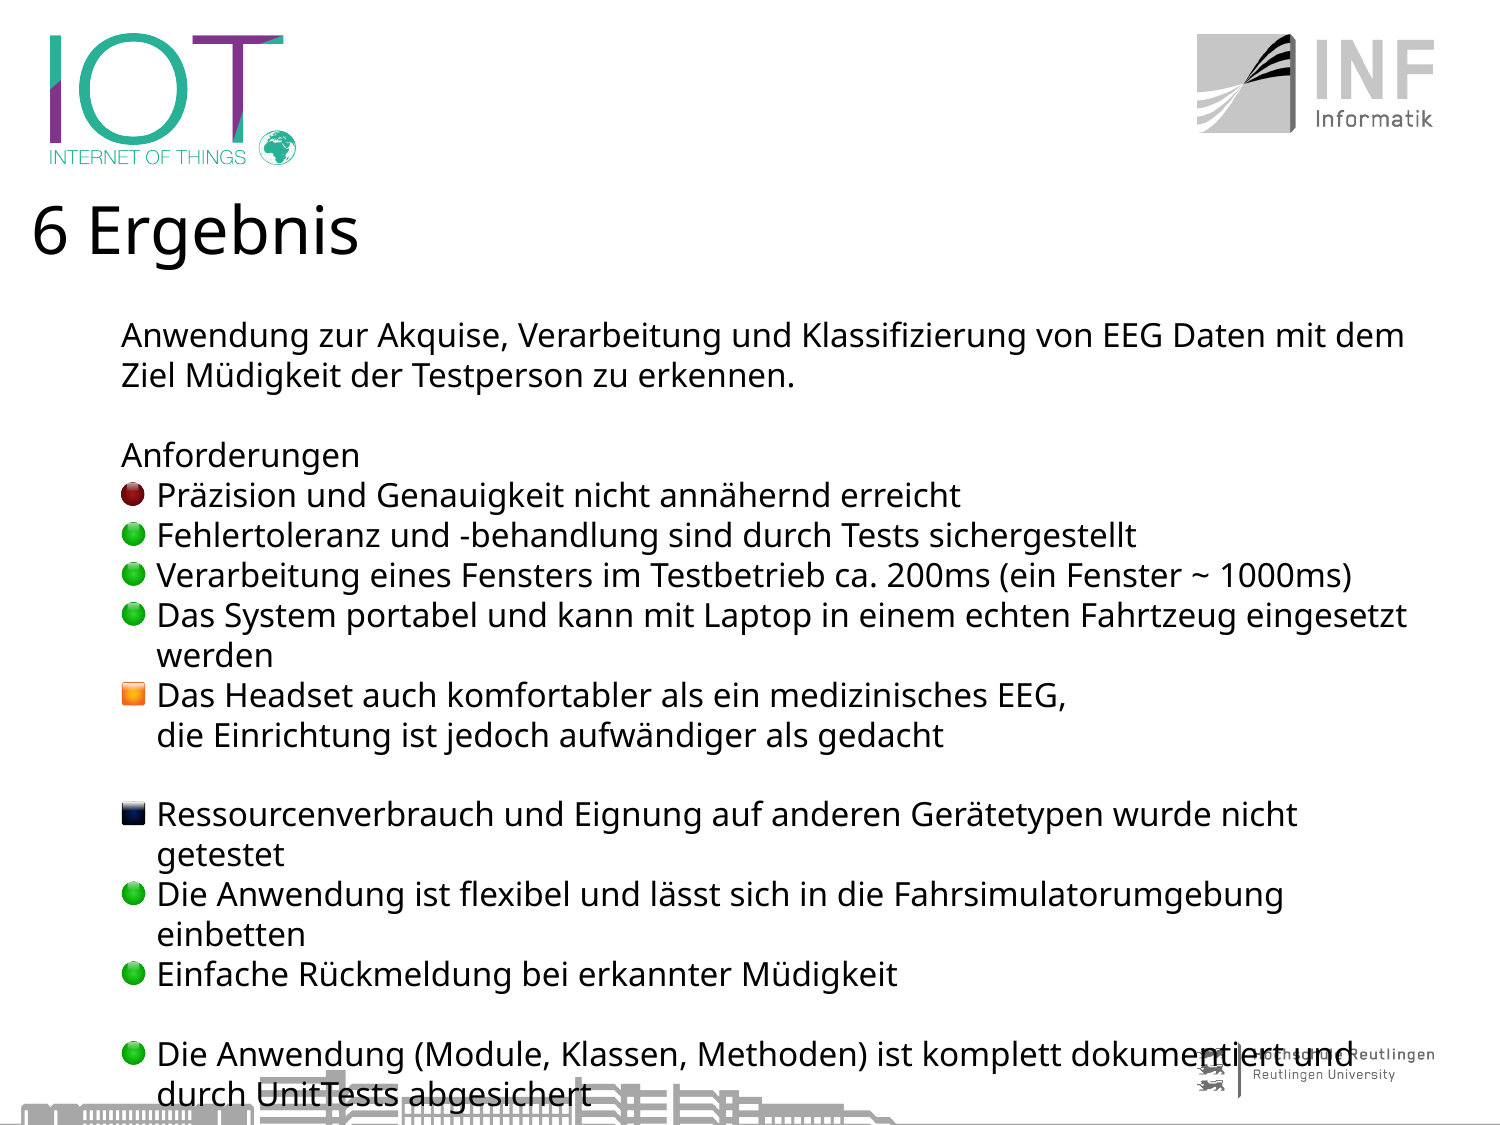

6 Ergebnis
Anwendung zur Akquise, Verarbeitung und Klassifizierung von EEG Daten mit dem Ziel Müdigkeit der Testperson zu erkennen.
Anforderungen
Präzision und Genauigkeit nicht annähernd erreicht
Fehlertoleranz und -behandlung sind durch Tests sichergestellt
Verarbeitung eines Fensters im Testbetrieb ca. 200ms (ein Fenster ~ 1000ms)
Das System portabel und kann mit Laptop in einem echten Fahrtzeug eingesetzt werden
Das Headset auch komfortabler als ein medizinisches EEG,
die Einrichtung ist jedoch aufwändiger als gedacht
Ressourcenverbrauch und Eignung auf anderen Gerätetypen wurde nicht getestet
Die Anwendung ist flexibel und lässt sich in die Fahrsimulatorumgebung einbetten
Einfache Rückmeldung bei erkannter Müdigkeit
Die Anwendung (Module, Klassen, Methoden) ist komplett dokumentiert und
durch UnitTests abgesichert